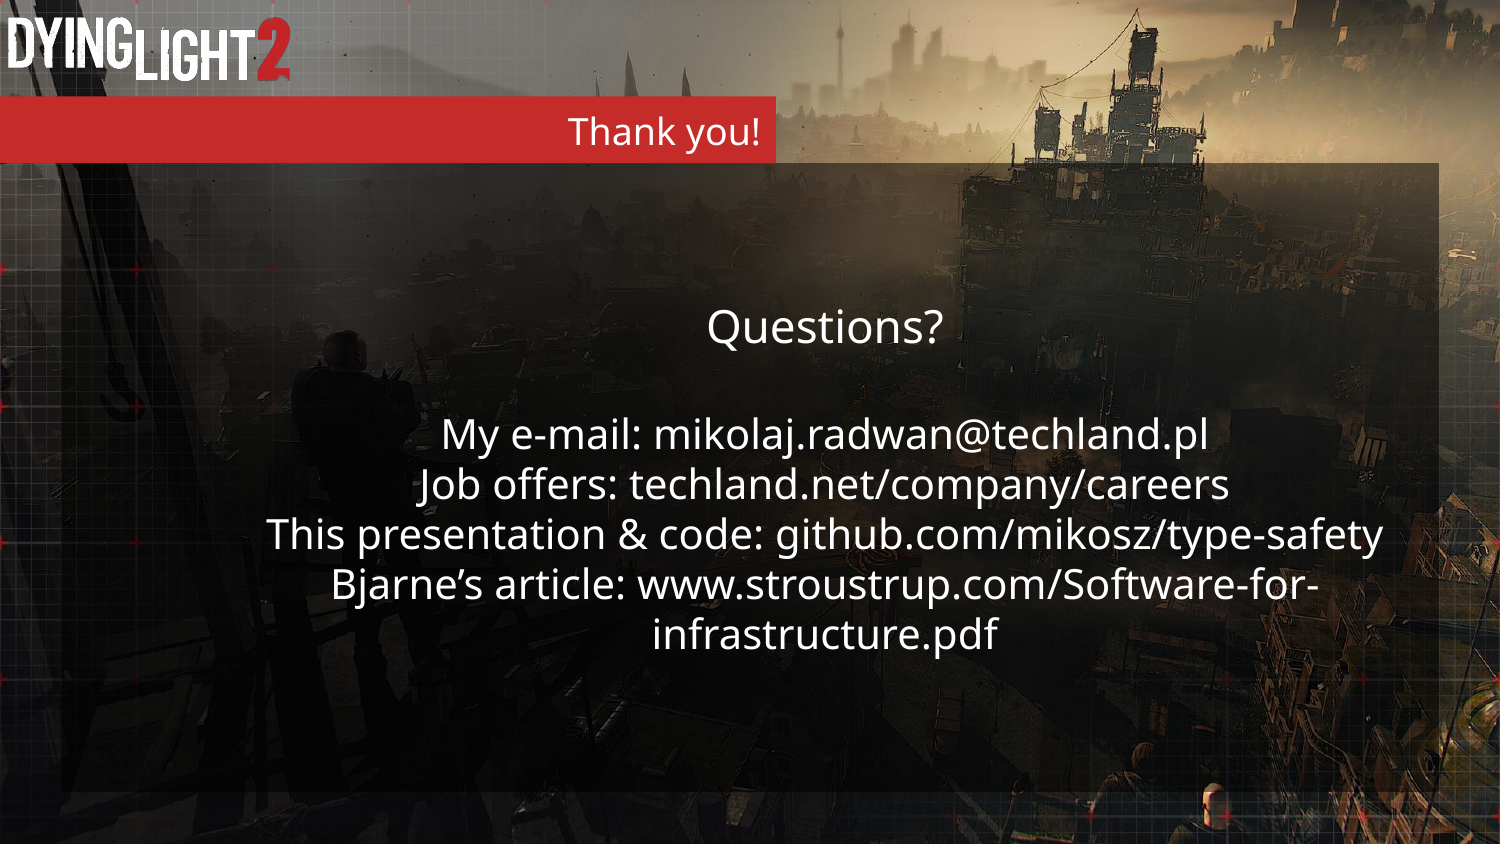

Thank you!
Questions?
My e-mail: mikolaj.radwan@techland.pl
Job offers: techland.net/company/careers
This presentation & code: github.com/mikosz/type-safety
Bjarne’s article: www.stroustrup.com/Software-for-infrastructure.pdf